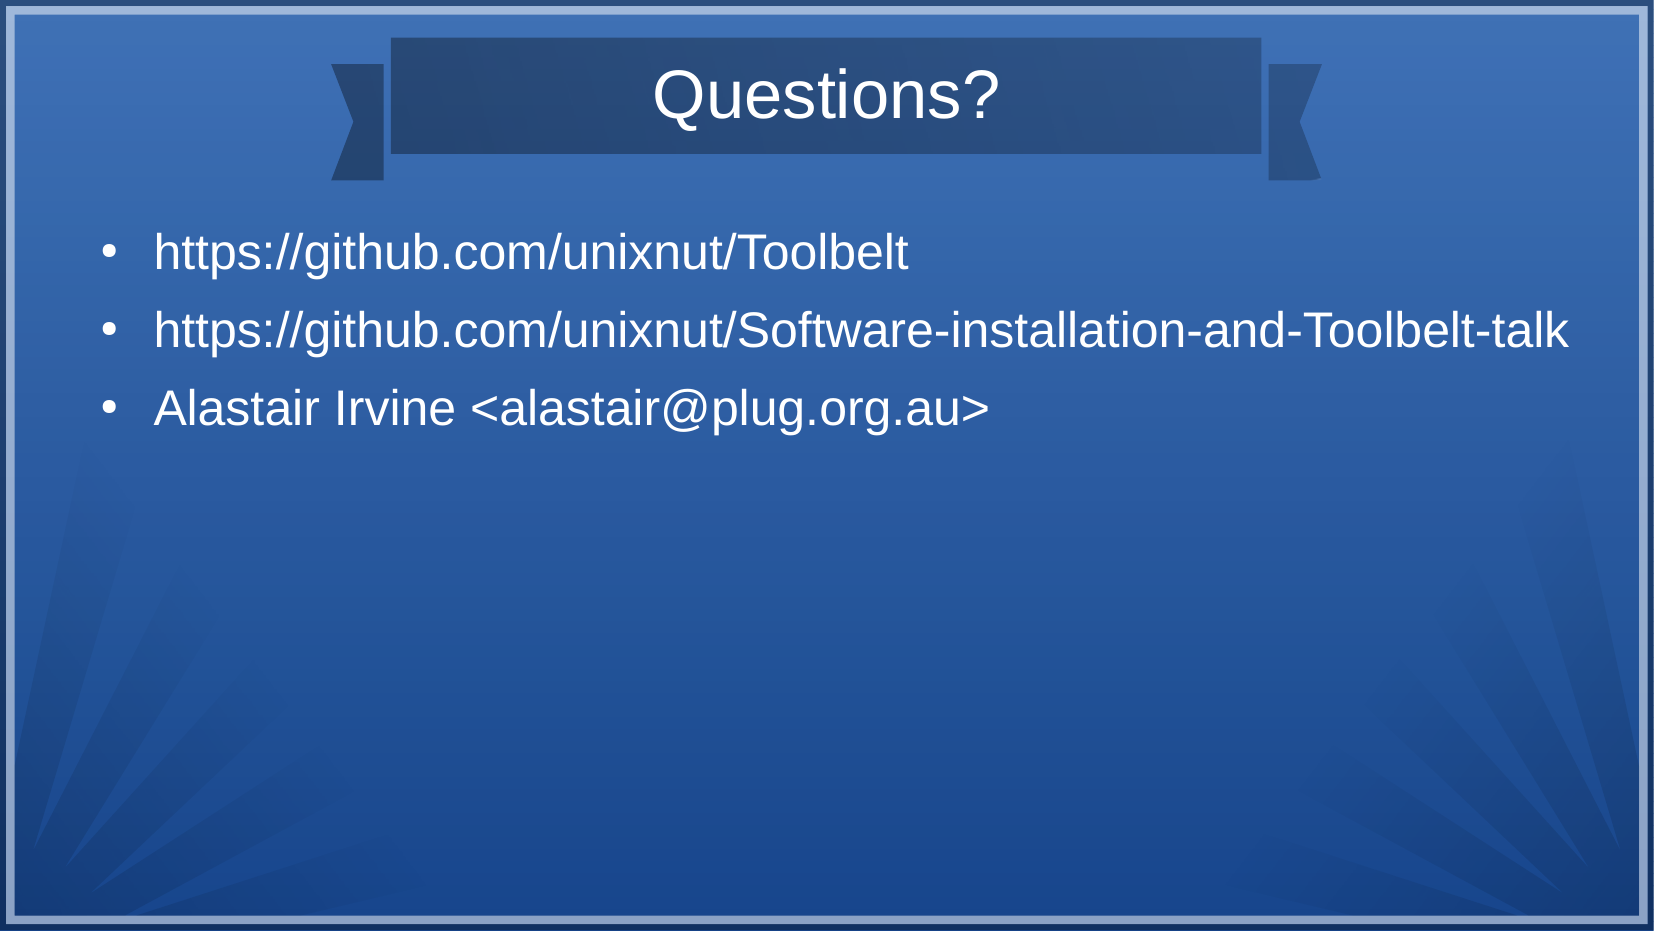

# Questions?
https://github.com/unixnut/Toolbelt
https://github.com/unixnut/Software-installation-and-Toolbelt-talk
Alastair Irvine <alastair@plug.org.au>